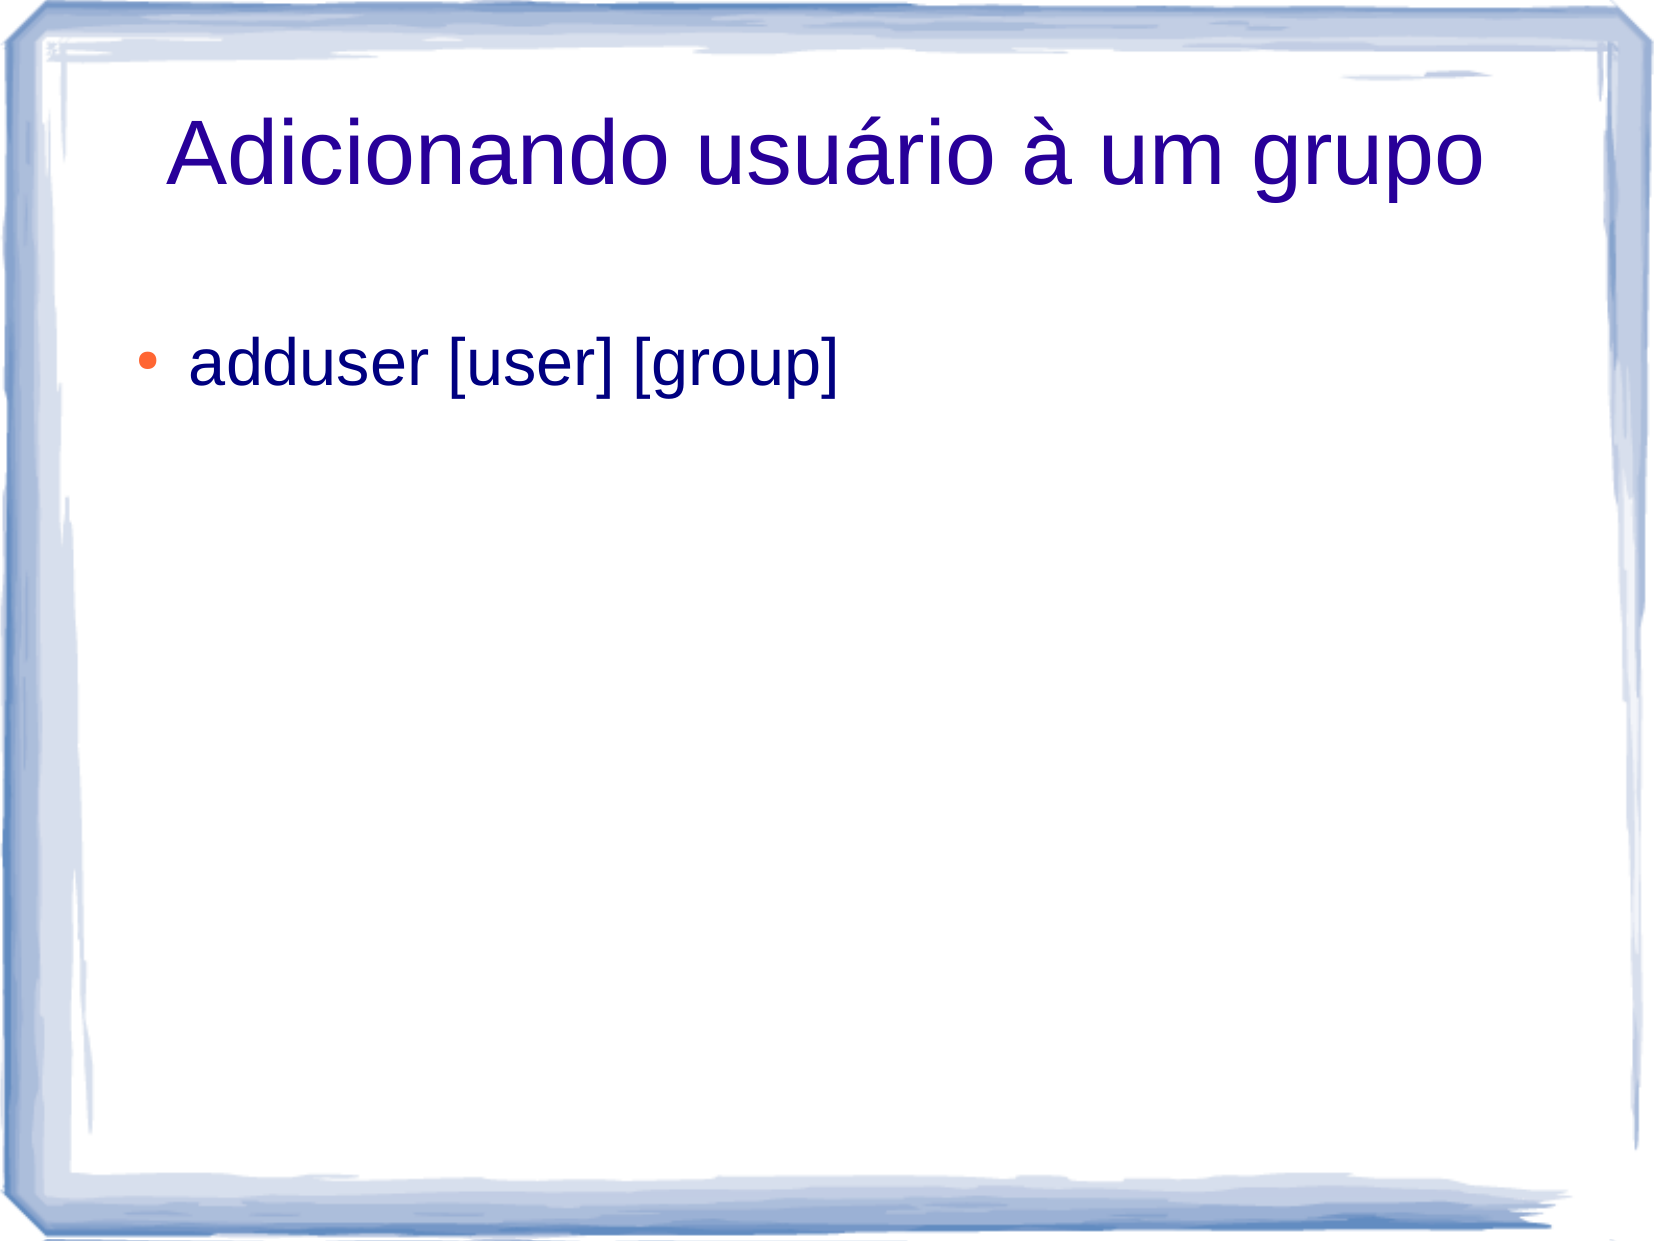

# Adicionando usuário à um grupo
adduser [user] [group]